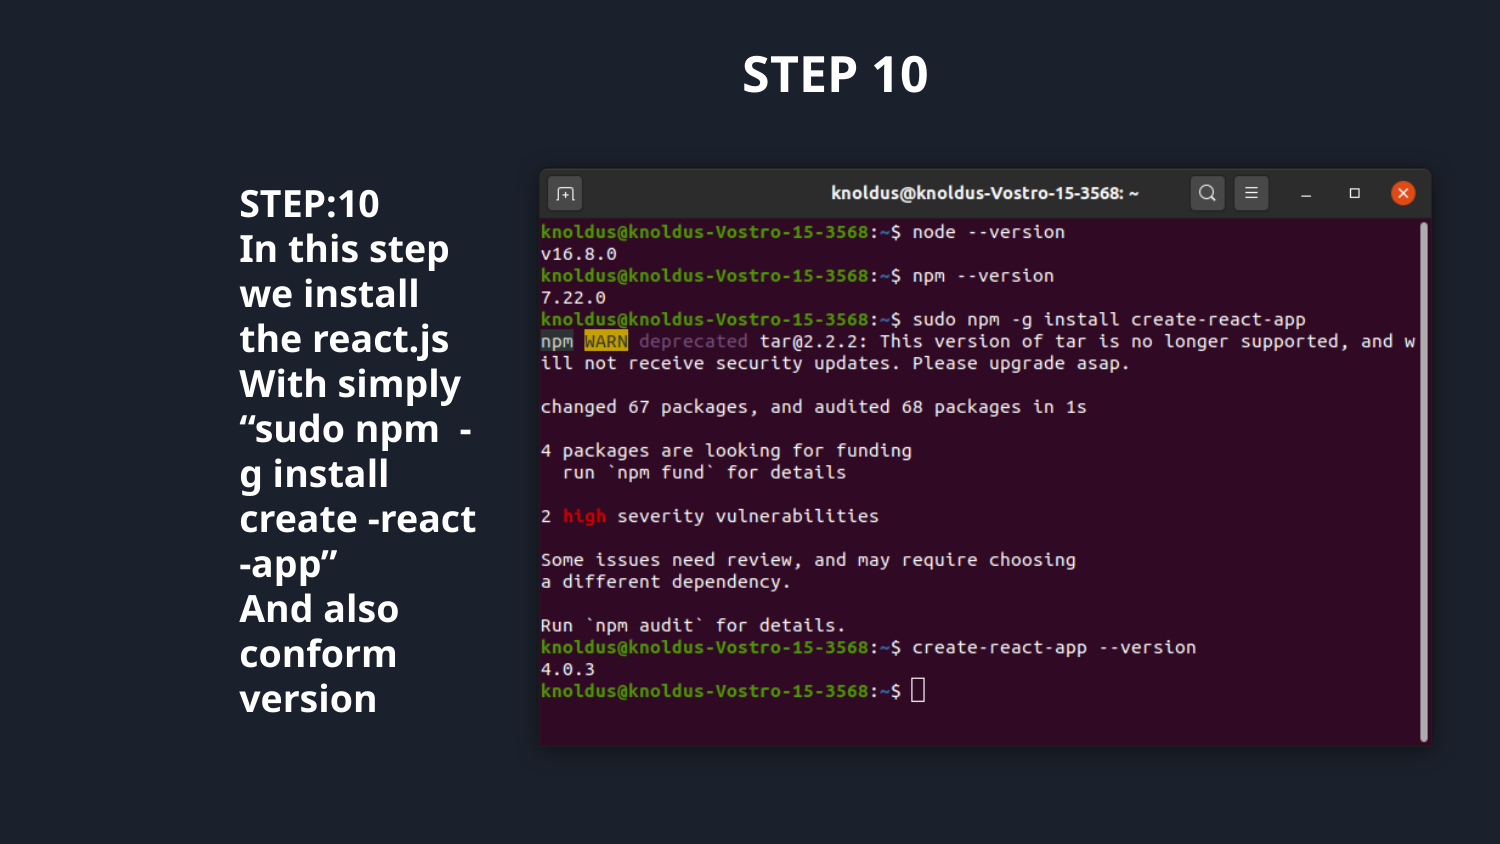

STEP 10
STEP:10
In this step we install the react.js
With simply “sudo npm -g install create -react -app”
And also conform version